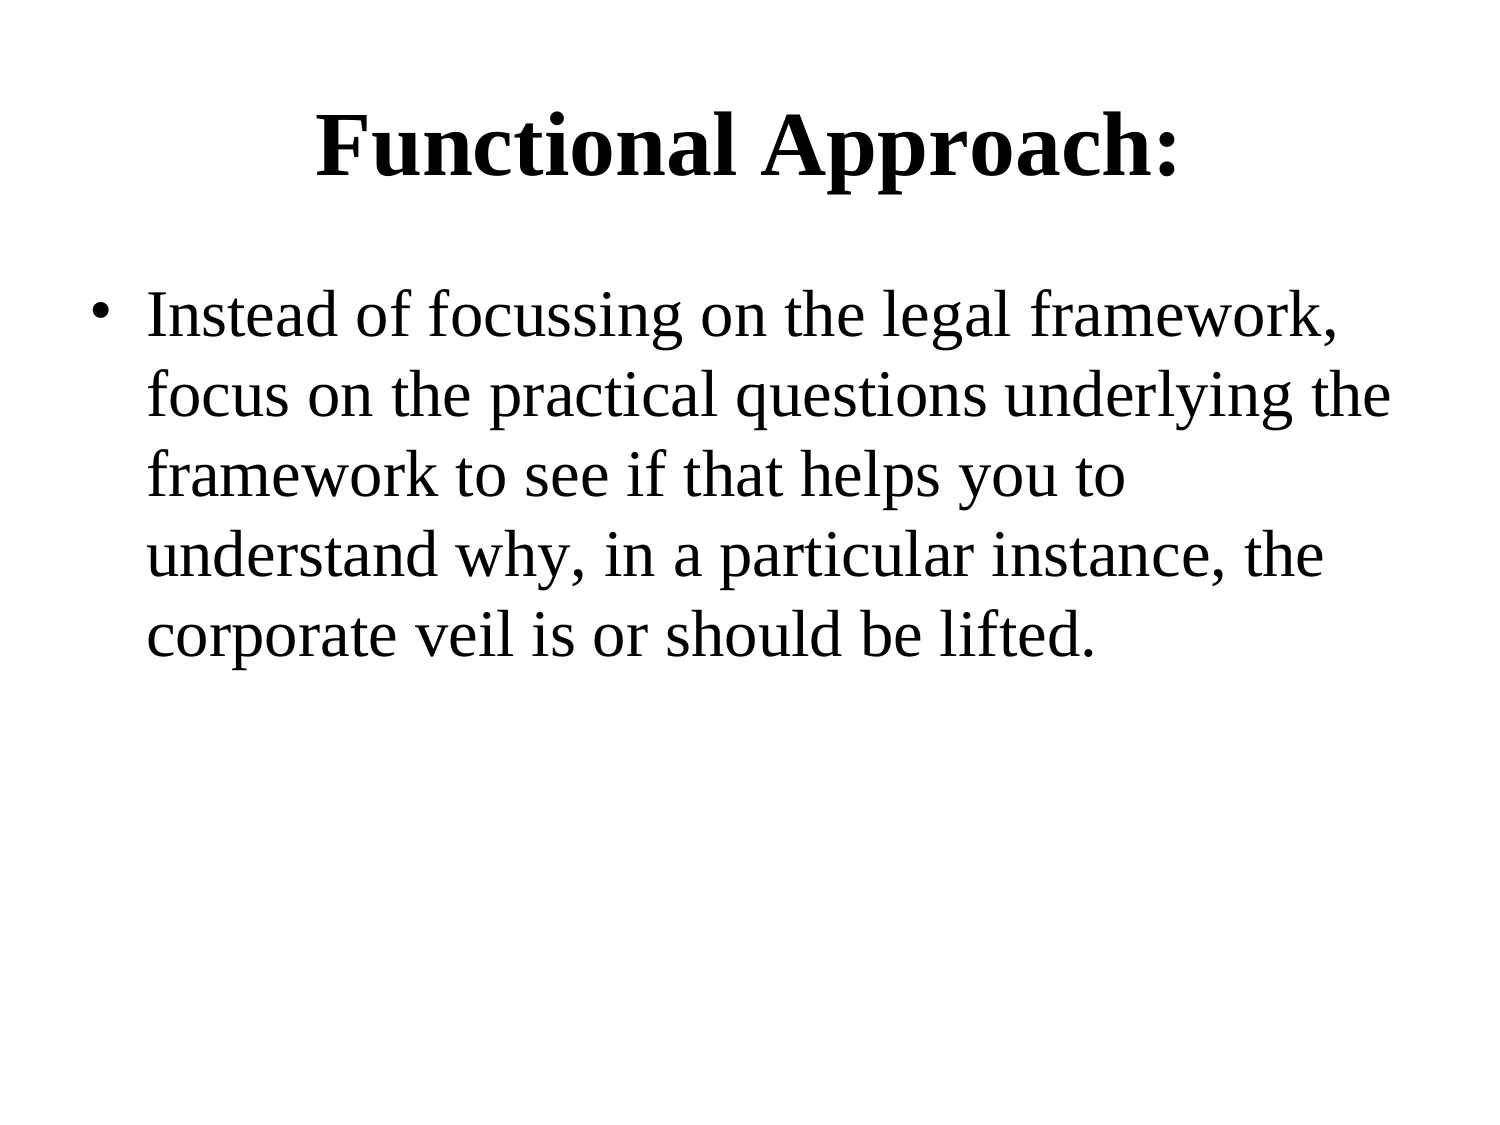

# Functional Approach:
Instead of focussing on the legal framework, focus on the practical questions underlying the framework to see if that helps you to understand why, in a particular instance, the corporate veil is or should be lifted.